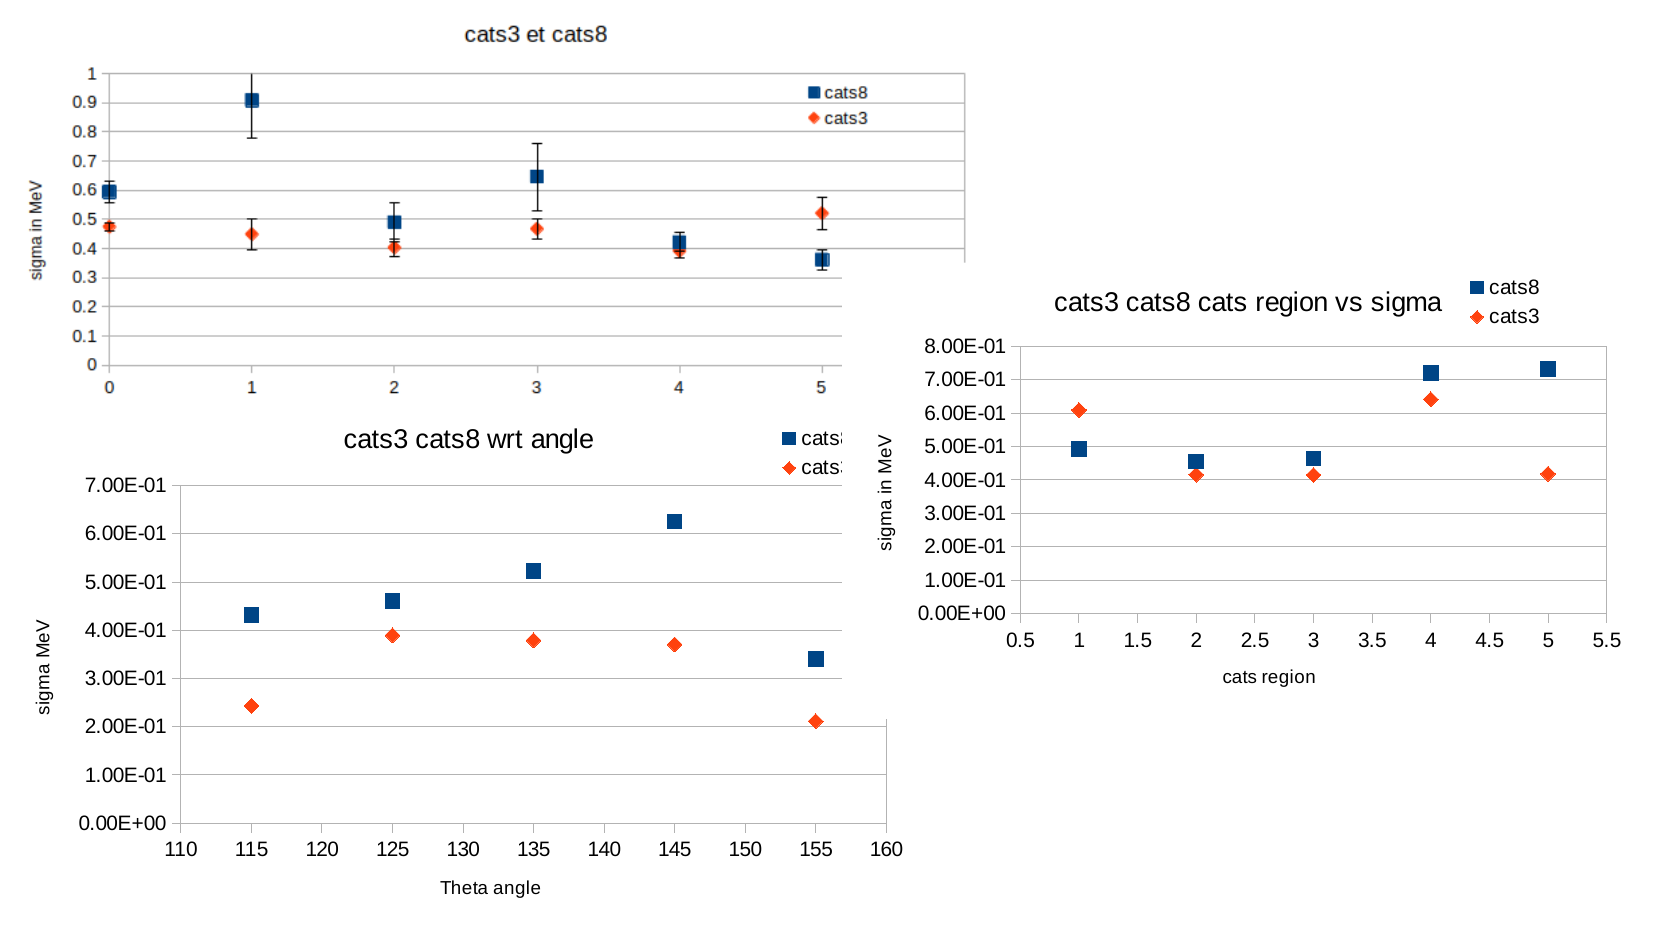

### Chart: cats3 cats8 cats region vs sigma
| Category | cats8 | cats3 |
|---|---|---|
### Chart: cats3 cats8 wrt angle
| Category | cats8 | cats3 |
|---|---|---|